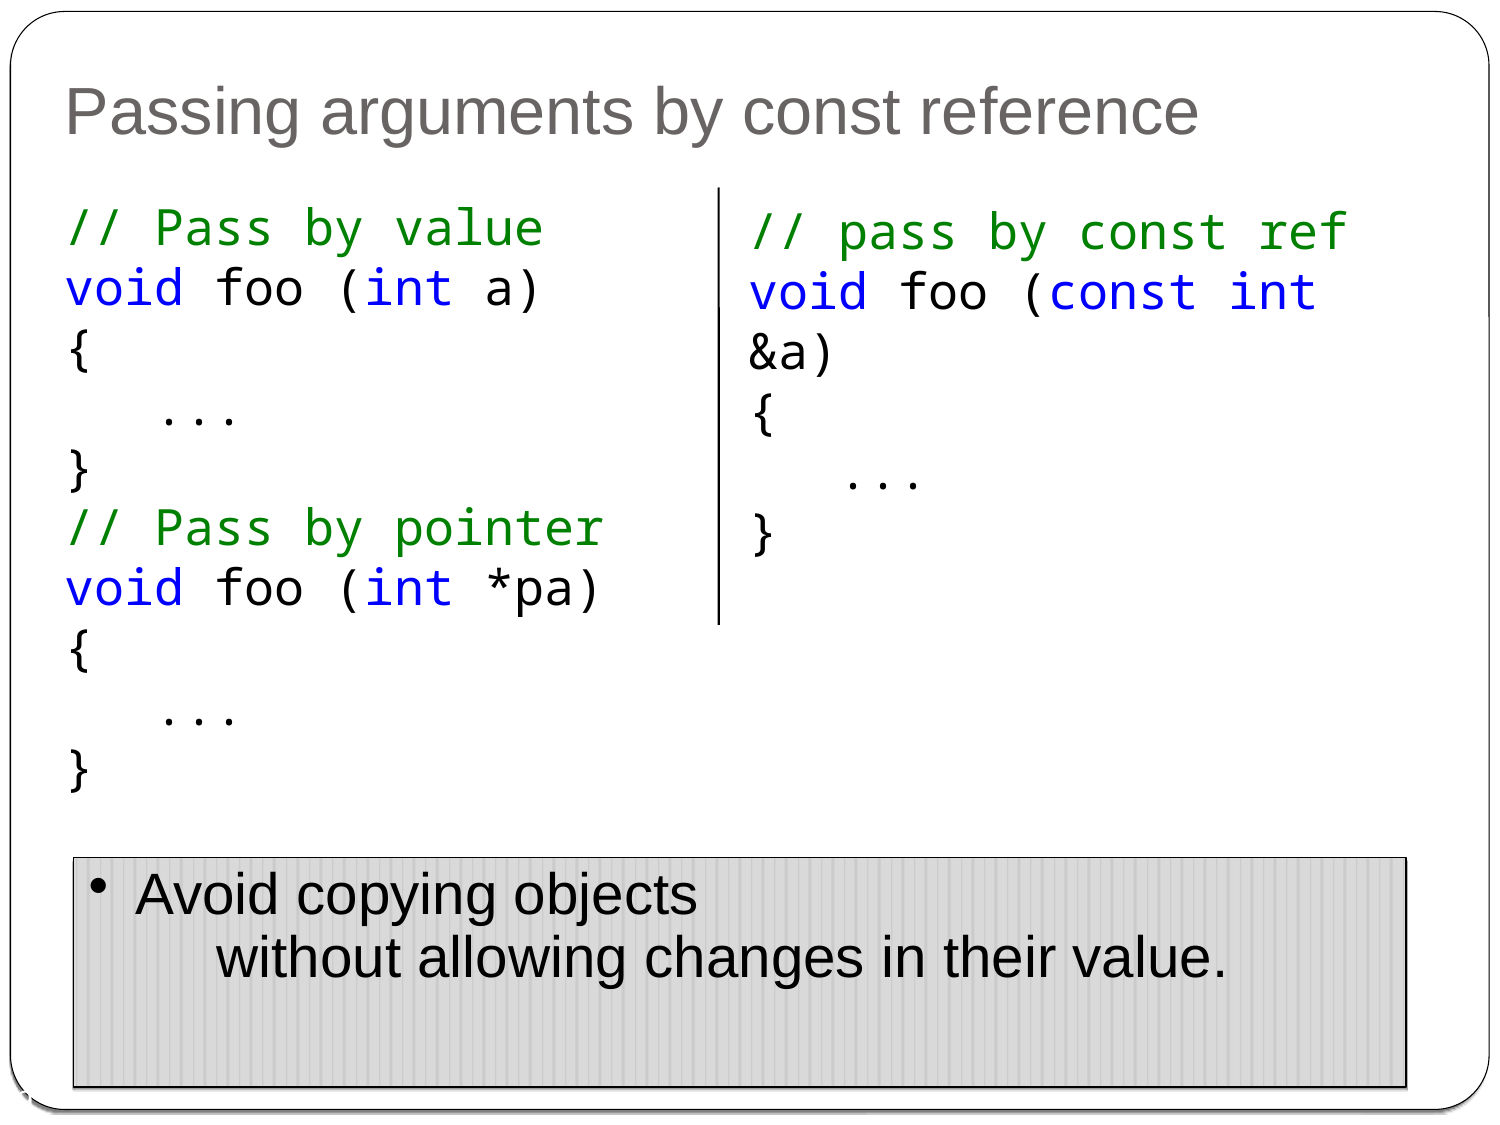

# Passing arguments by const reference
// pass by const ref
void foo (const int &a)
{
   ...
}
// Pass by value
void foo (int a)
{
   ...
}
// Pass by pointer
void foo (int *pa)
{
   ...
}
Avoid copying objects
 without allowing changes in their value.